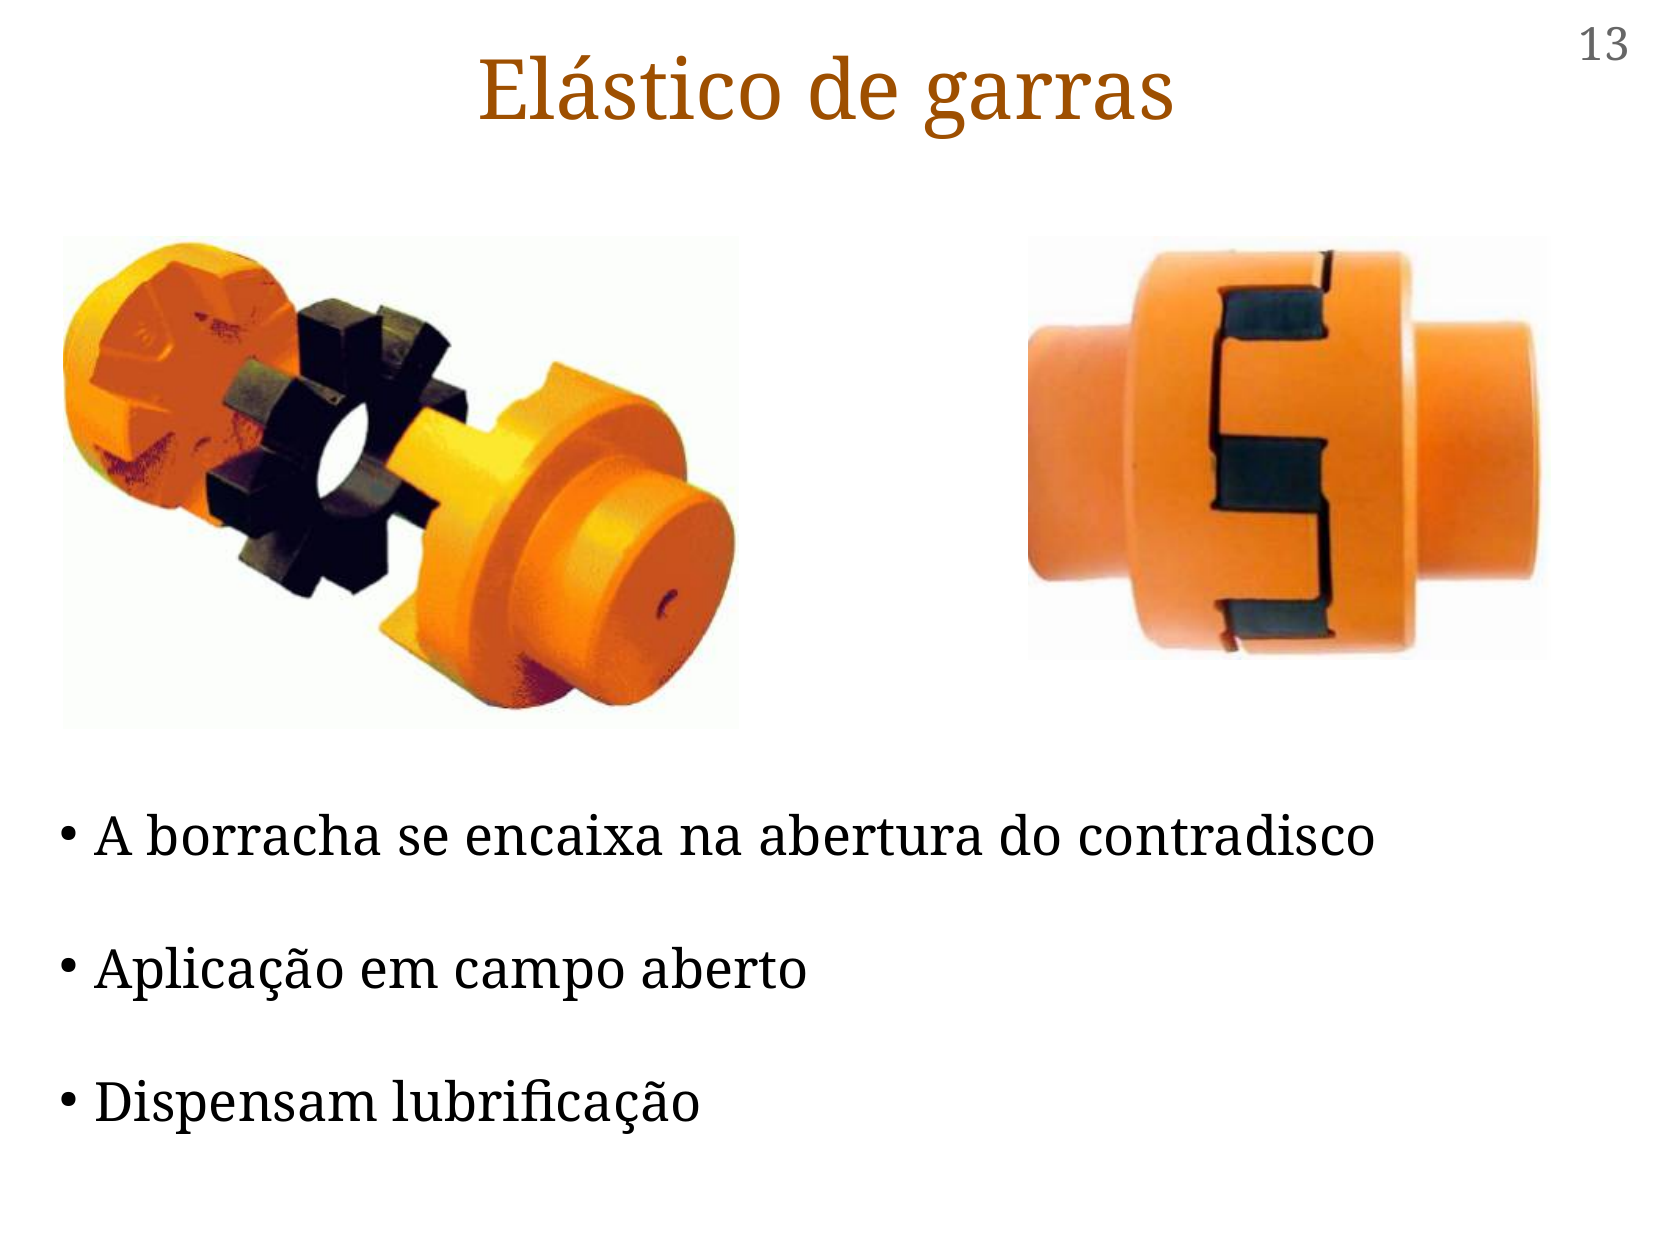

13
# Elástico de garras
A borracha se encaixa na abertura do contradisco
Aplicação em campo aberto
Dispensam lubrificação